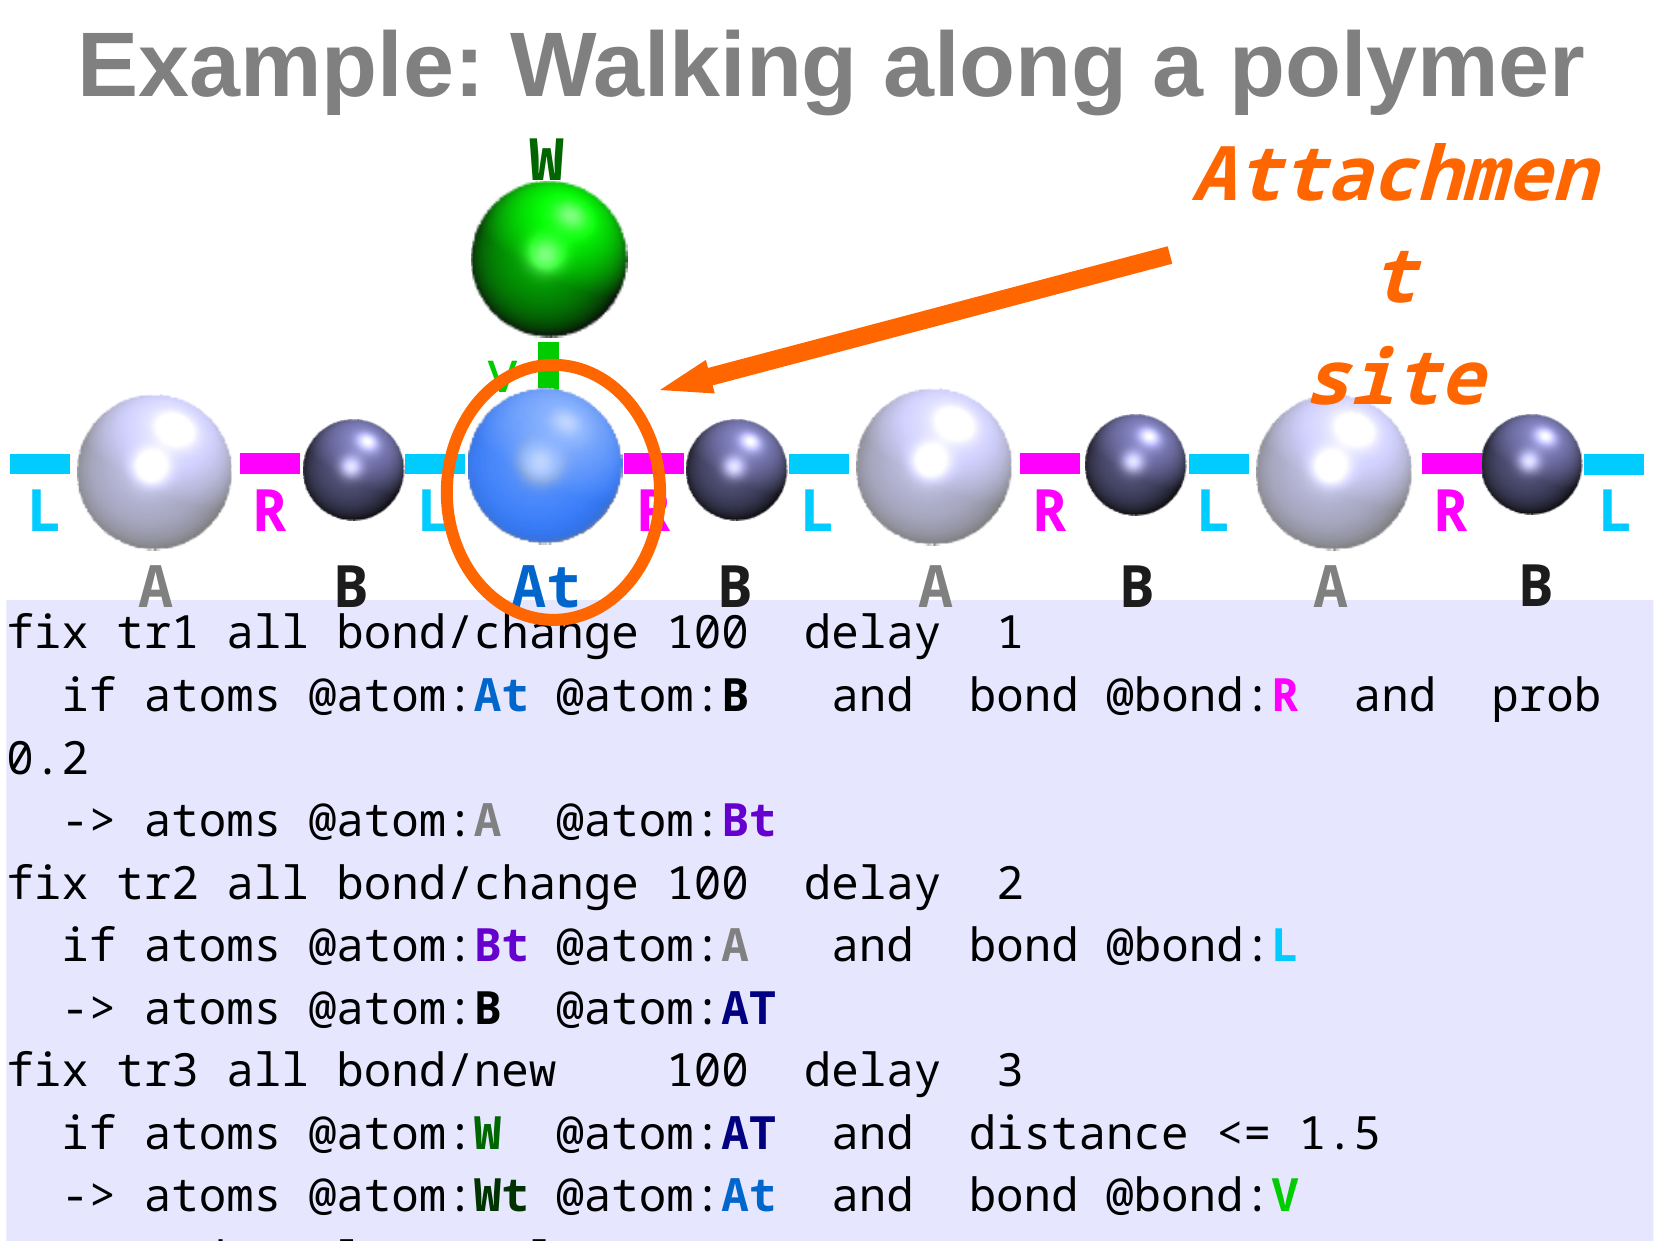

# Example: Walking along a polymer
W
Attachment
site
v
L
L
L
L
L
R
R
R
R
B
A
B
At
B
A
B
A
fix tr1 all bond/change 100 delay 1
 if atoms @atom:At @atom:B and bond @bond:R and prob 0.2
 -> atoms @atom:A @atom:Bt
fix tr2 all bond/change 100 delay 2
 if atoms @atom:Bt @atom:A and bond @bond:L
 -> atoms @atom:B @atom:AT
fix tr3 all bond/new 100 delay 3
 if atoms @atom:W @atom:AT and distance <= 1.5
 -> atoms @atom:Wt @atom:At and bond @bond:V
 and angle @angle:Ra @atom:B @atom:Aw @atom:W
fix tr4 all bond/change 100 delay 4
 if atoms @atom:Wt @atom:A and bond @bond:V
 -> atoms @atom:W @atom:A and bond BREAK